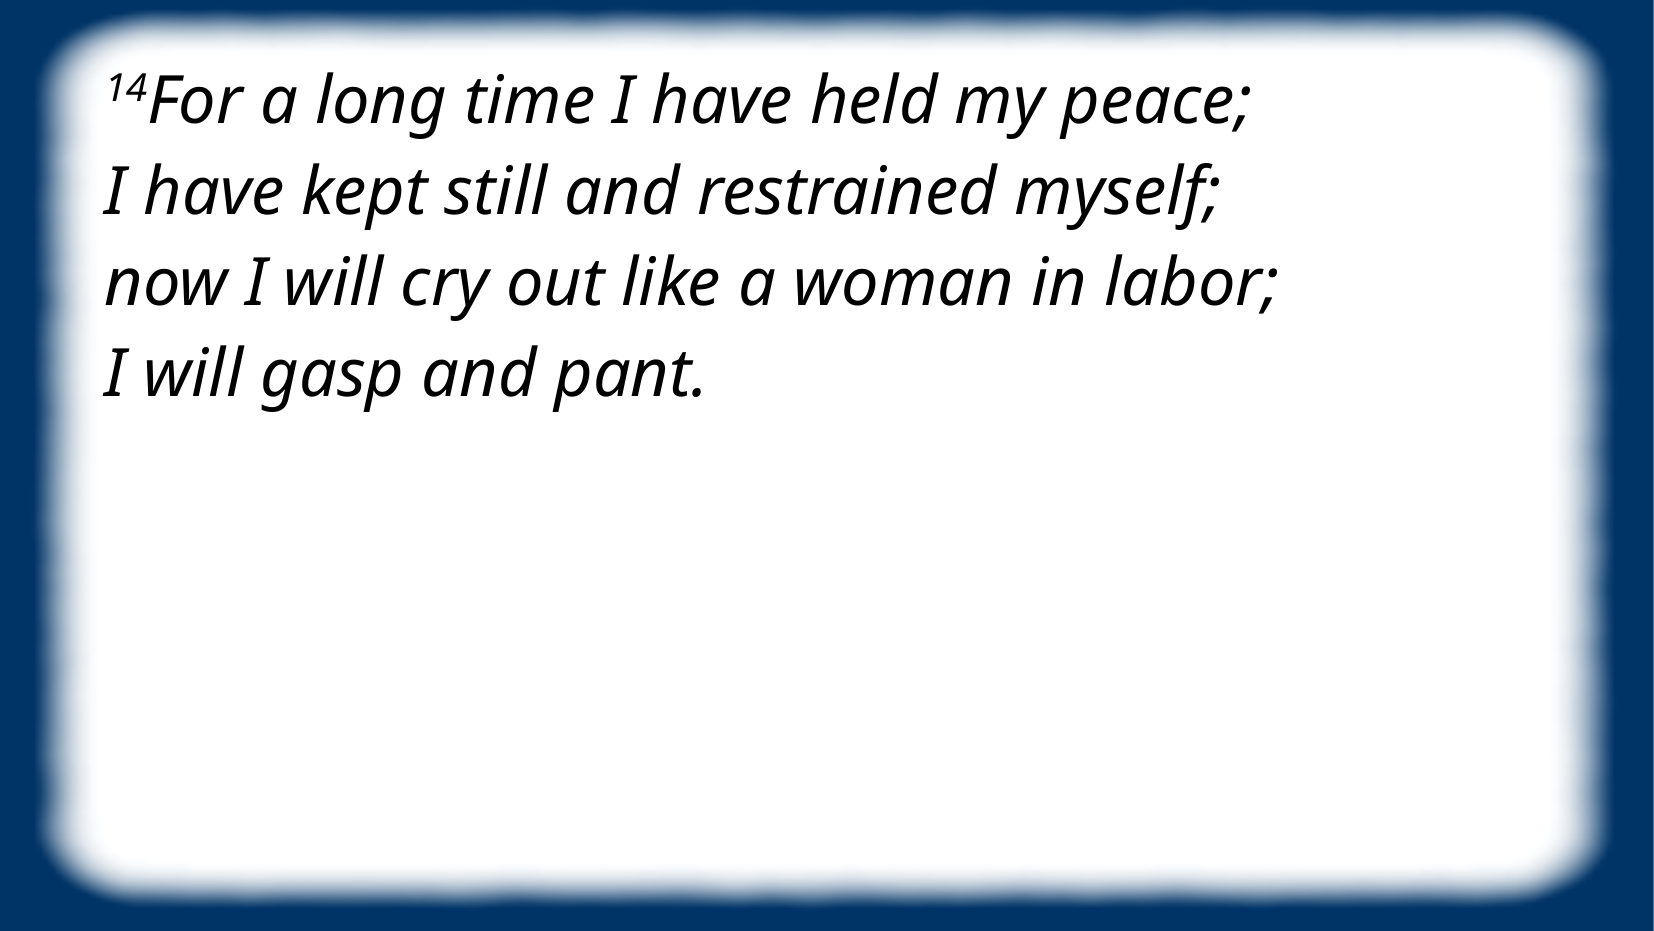

14For a long time I have held my peace;
I have kept still and restrained myself;
now I will cry out like a woman in labor;
I will gasp and pant.